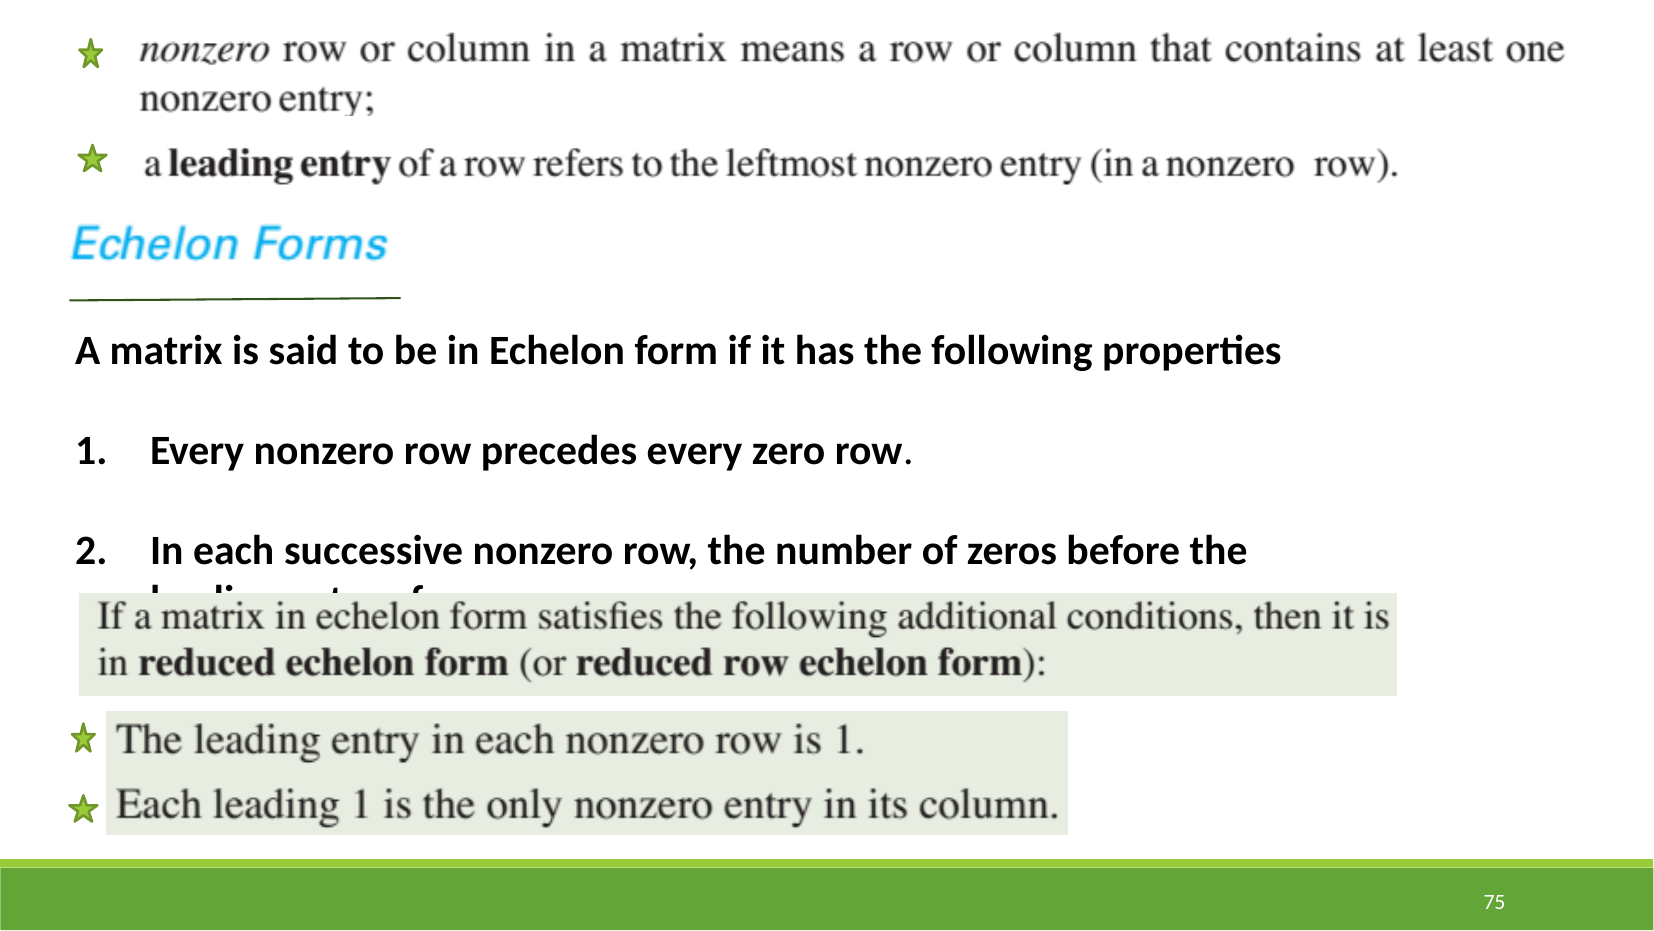

A matrix is said to be in Echelon form if it has the following properties
Every nonzero row precedes every zero row.
In each successive nonzero row, the number of zeros before the leading entry of a row
 increases row by row.